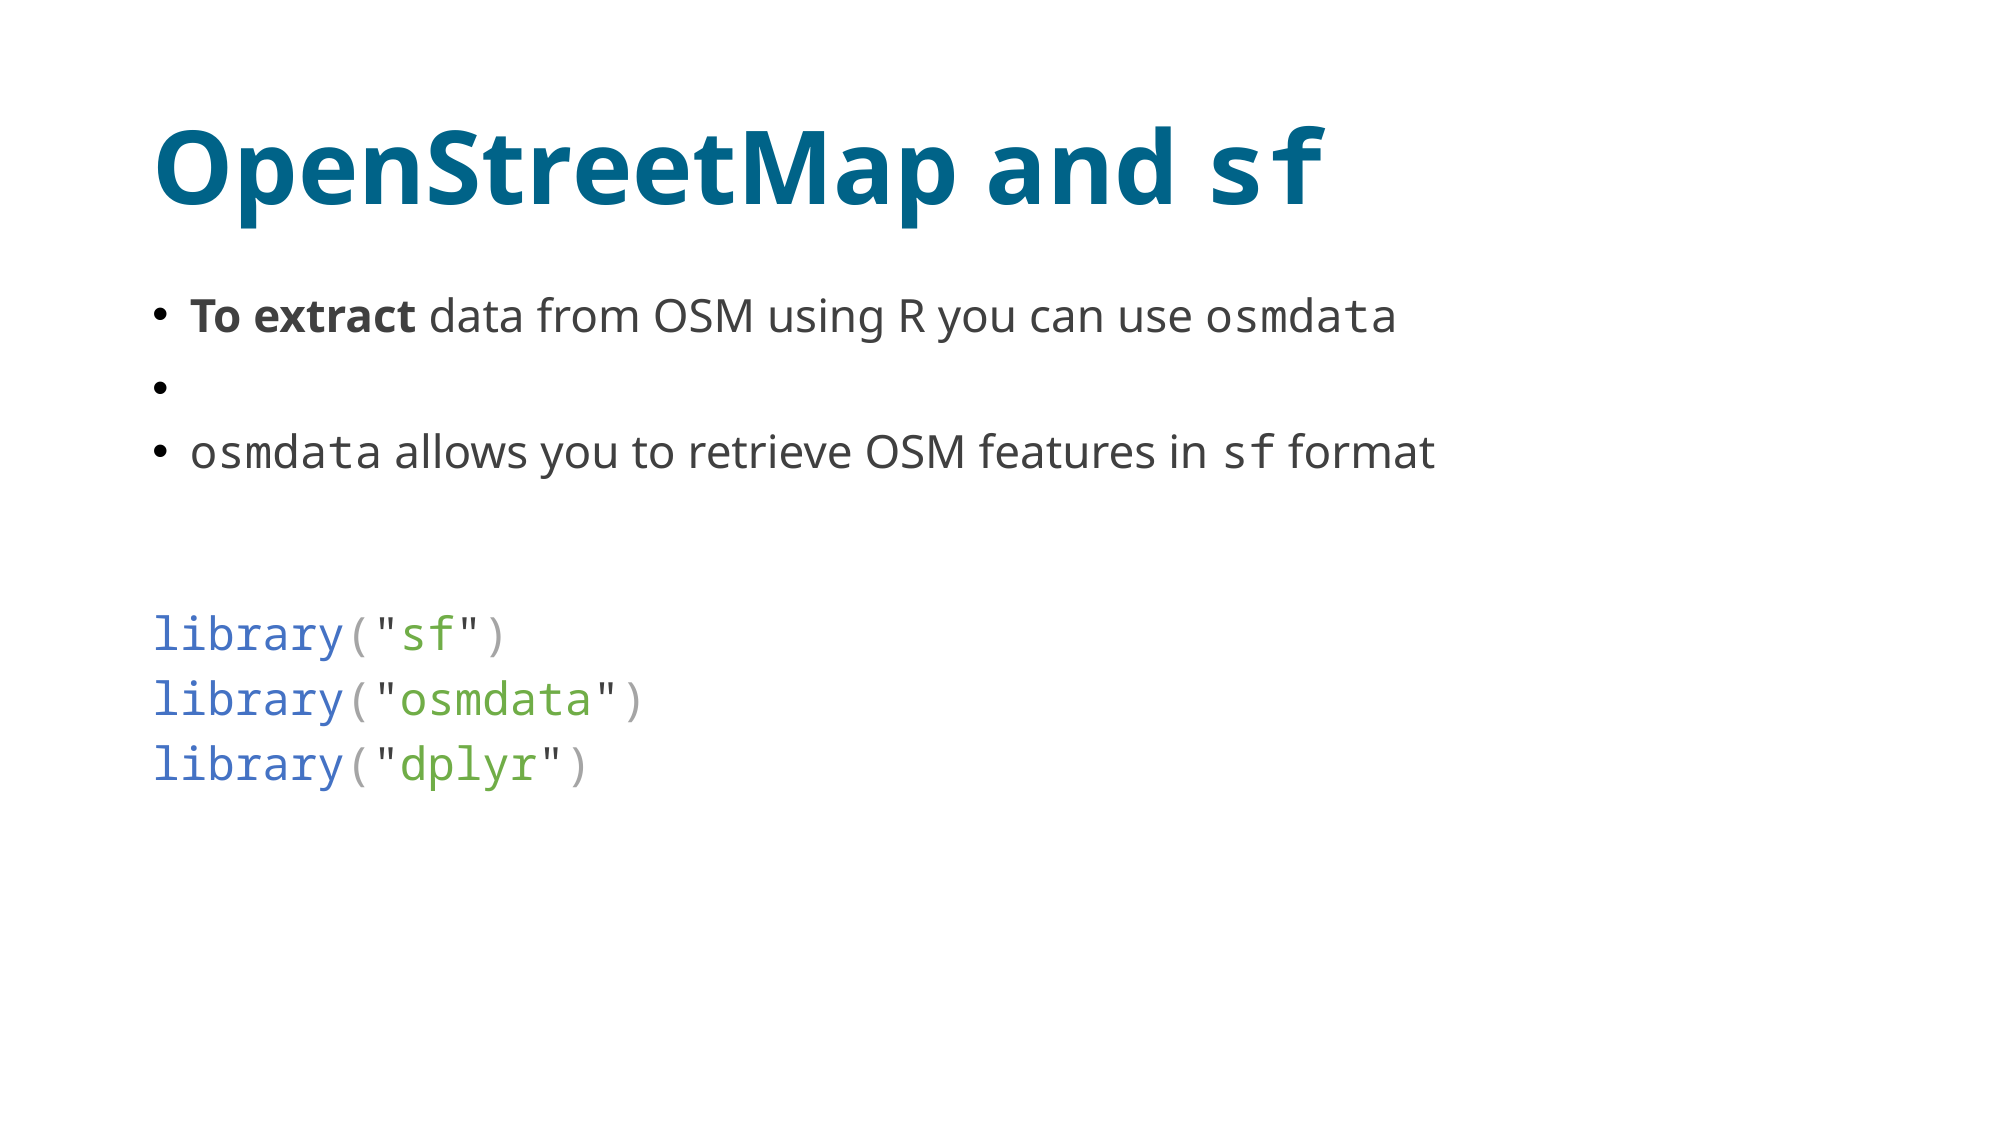

# OpenStreetMap and sf
To extract data from OSM using R you can use osmdata
osmdata allows you to retrieve OSM features in sf format
library("sf")
library("osmdata")
library("dplyr")